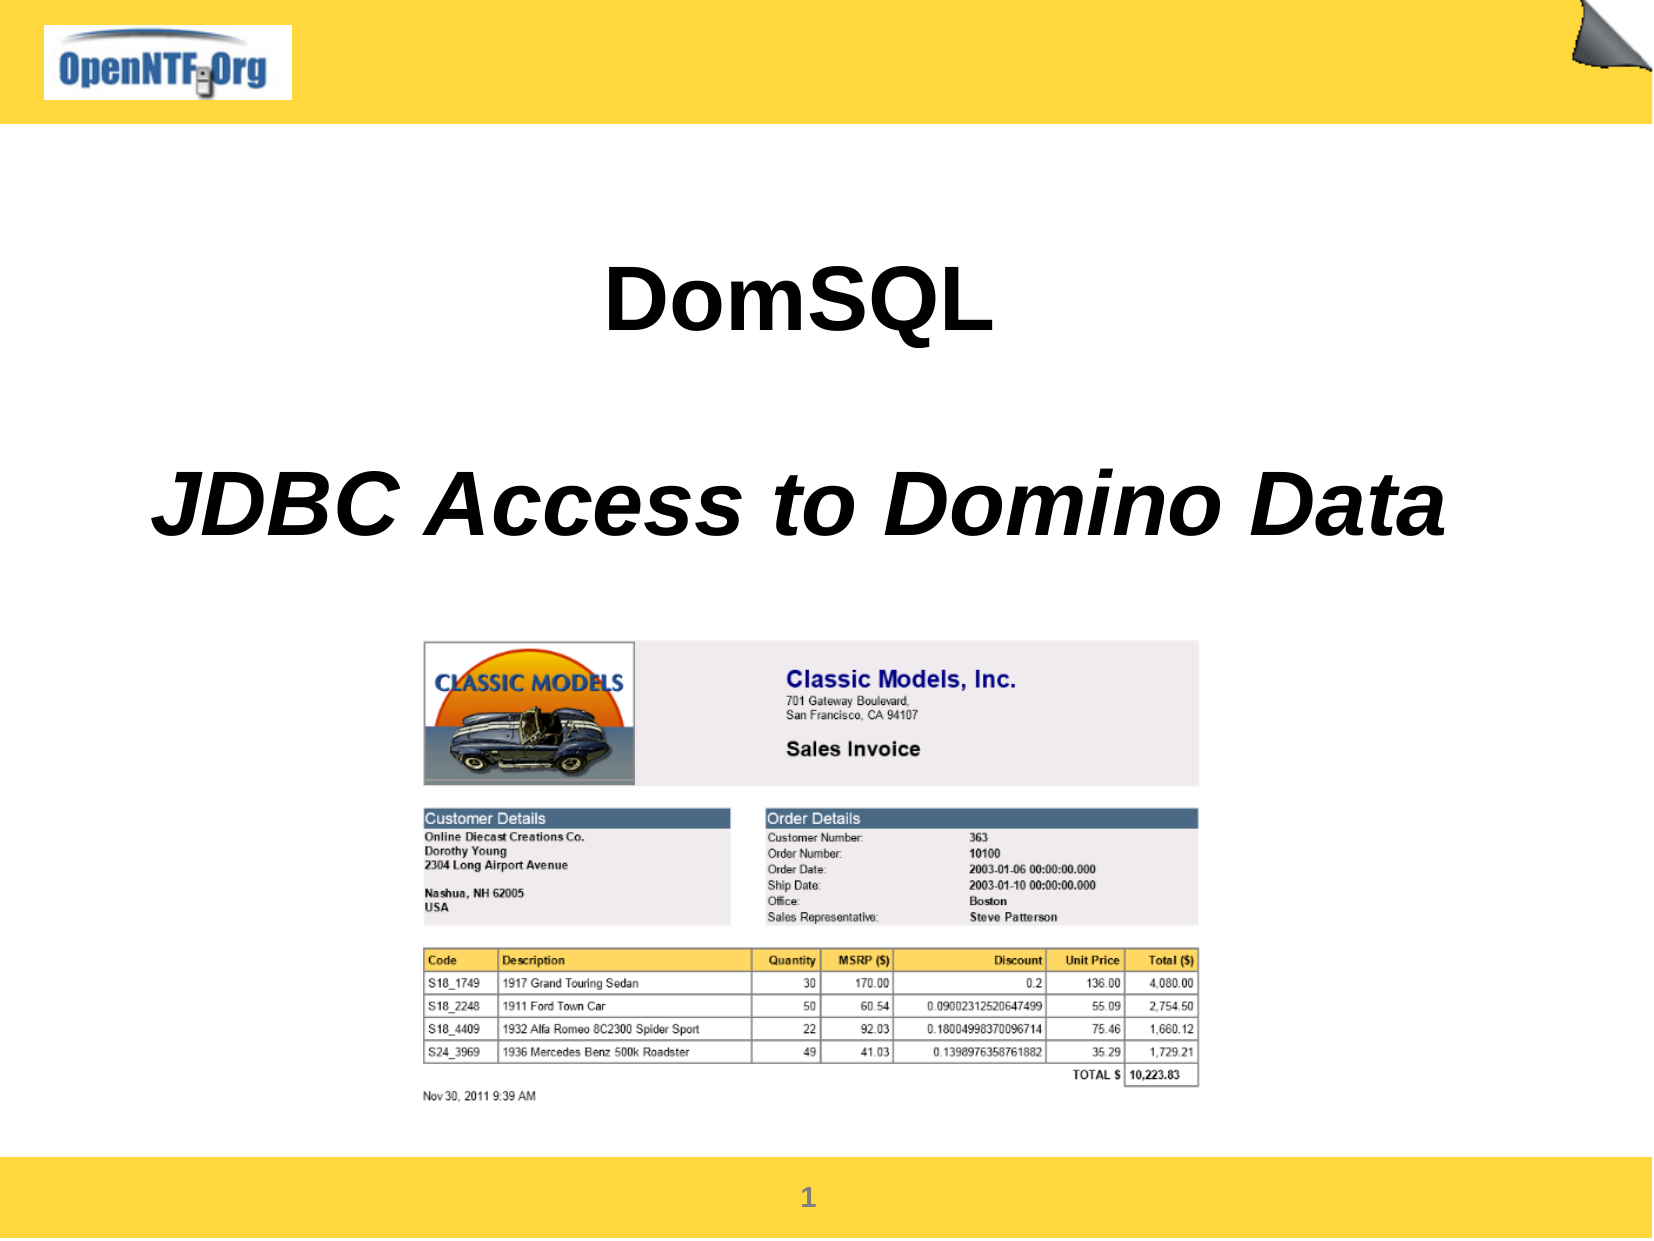

DomSQL
JDBC Access to Domino Data
1